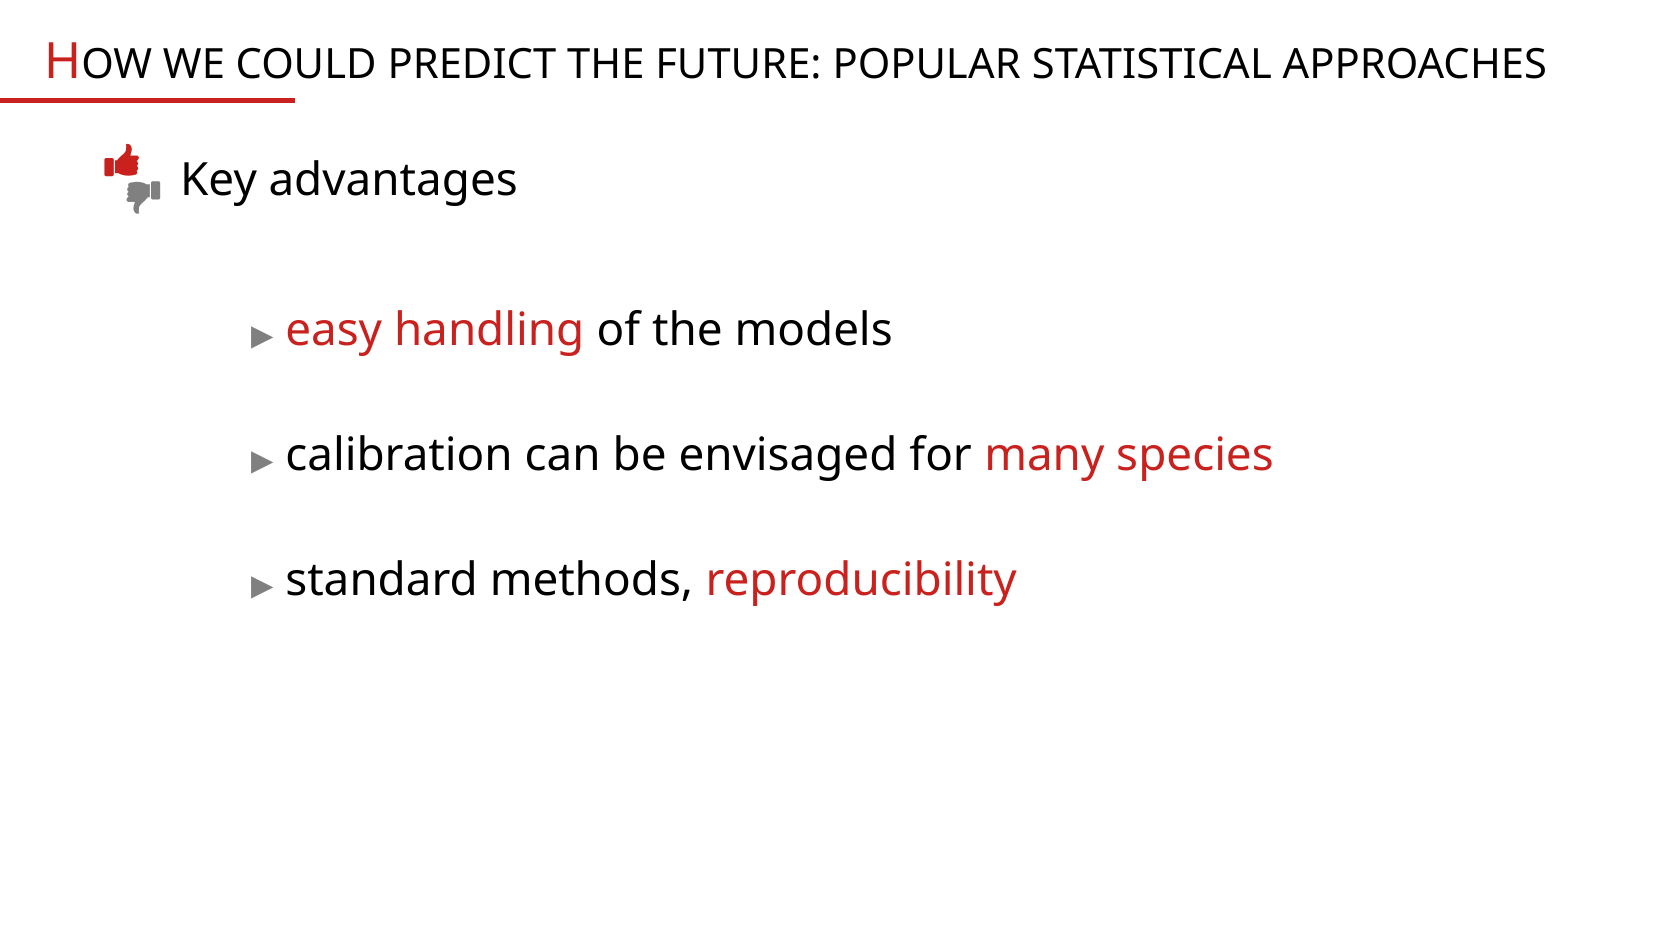

HOW WE COULD PREDICT THE FUTURE: POPULAR STATISTICAL APPROACHES
Key advantages
▶ easy handling of the models
▶ calibration can be envisaged for many species
▶ standard methods, reproducibility